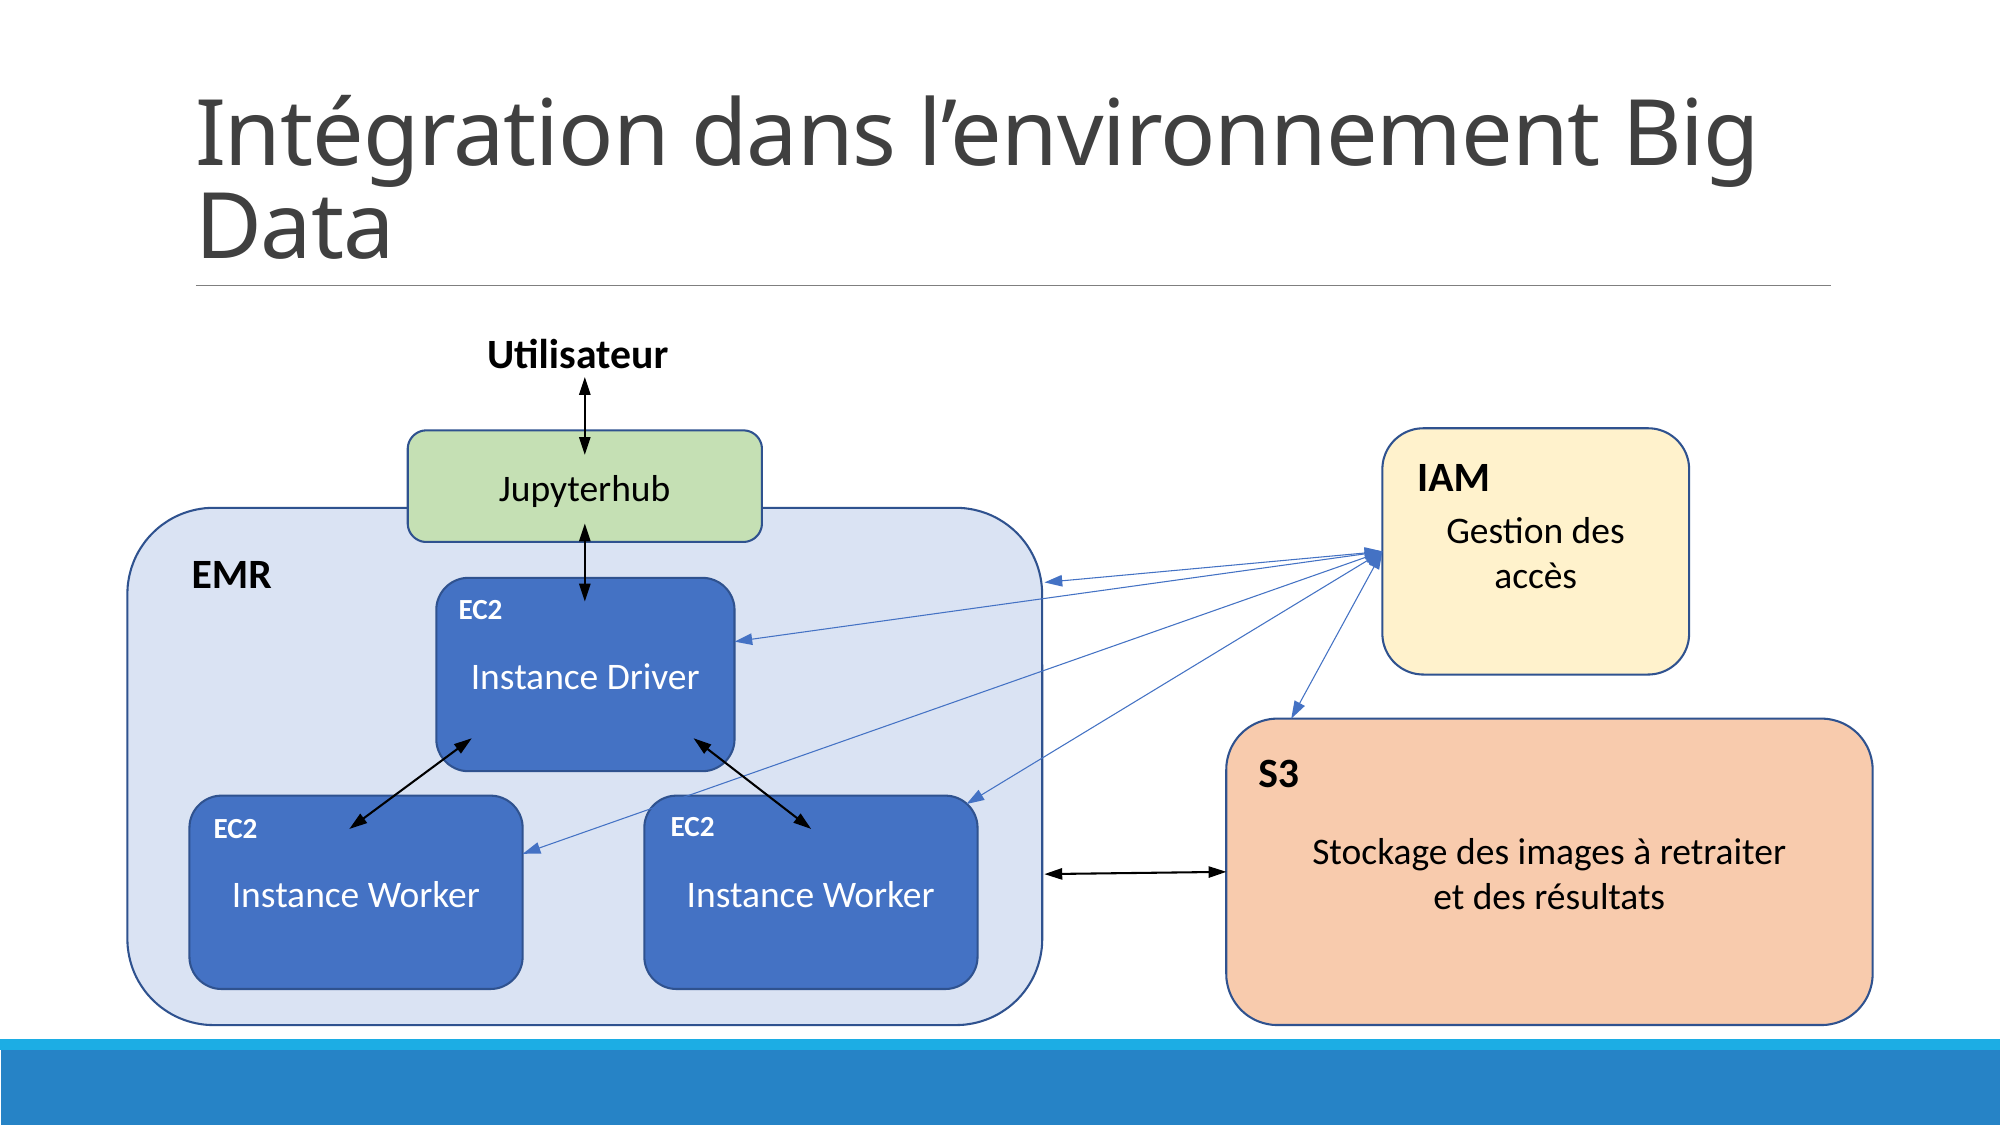

# Intégration dans l’environnement Big Data
Utilisateur
Gestion des accès
Jupyterhub
IAM
EMR
Instance Driver
EC2
Stockage des images à retraiter
et des résultats
S3
Instance Worker
Instance Worker
EC2
EC2